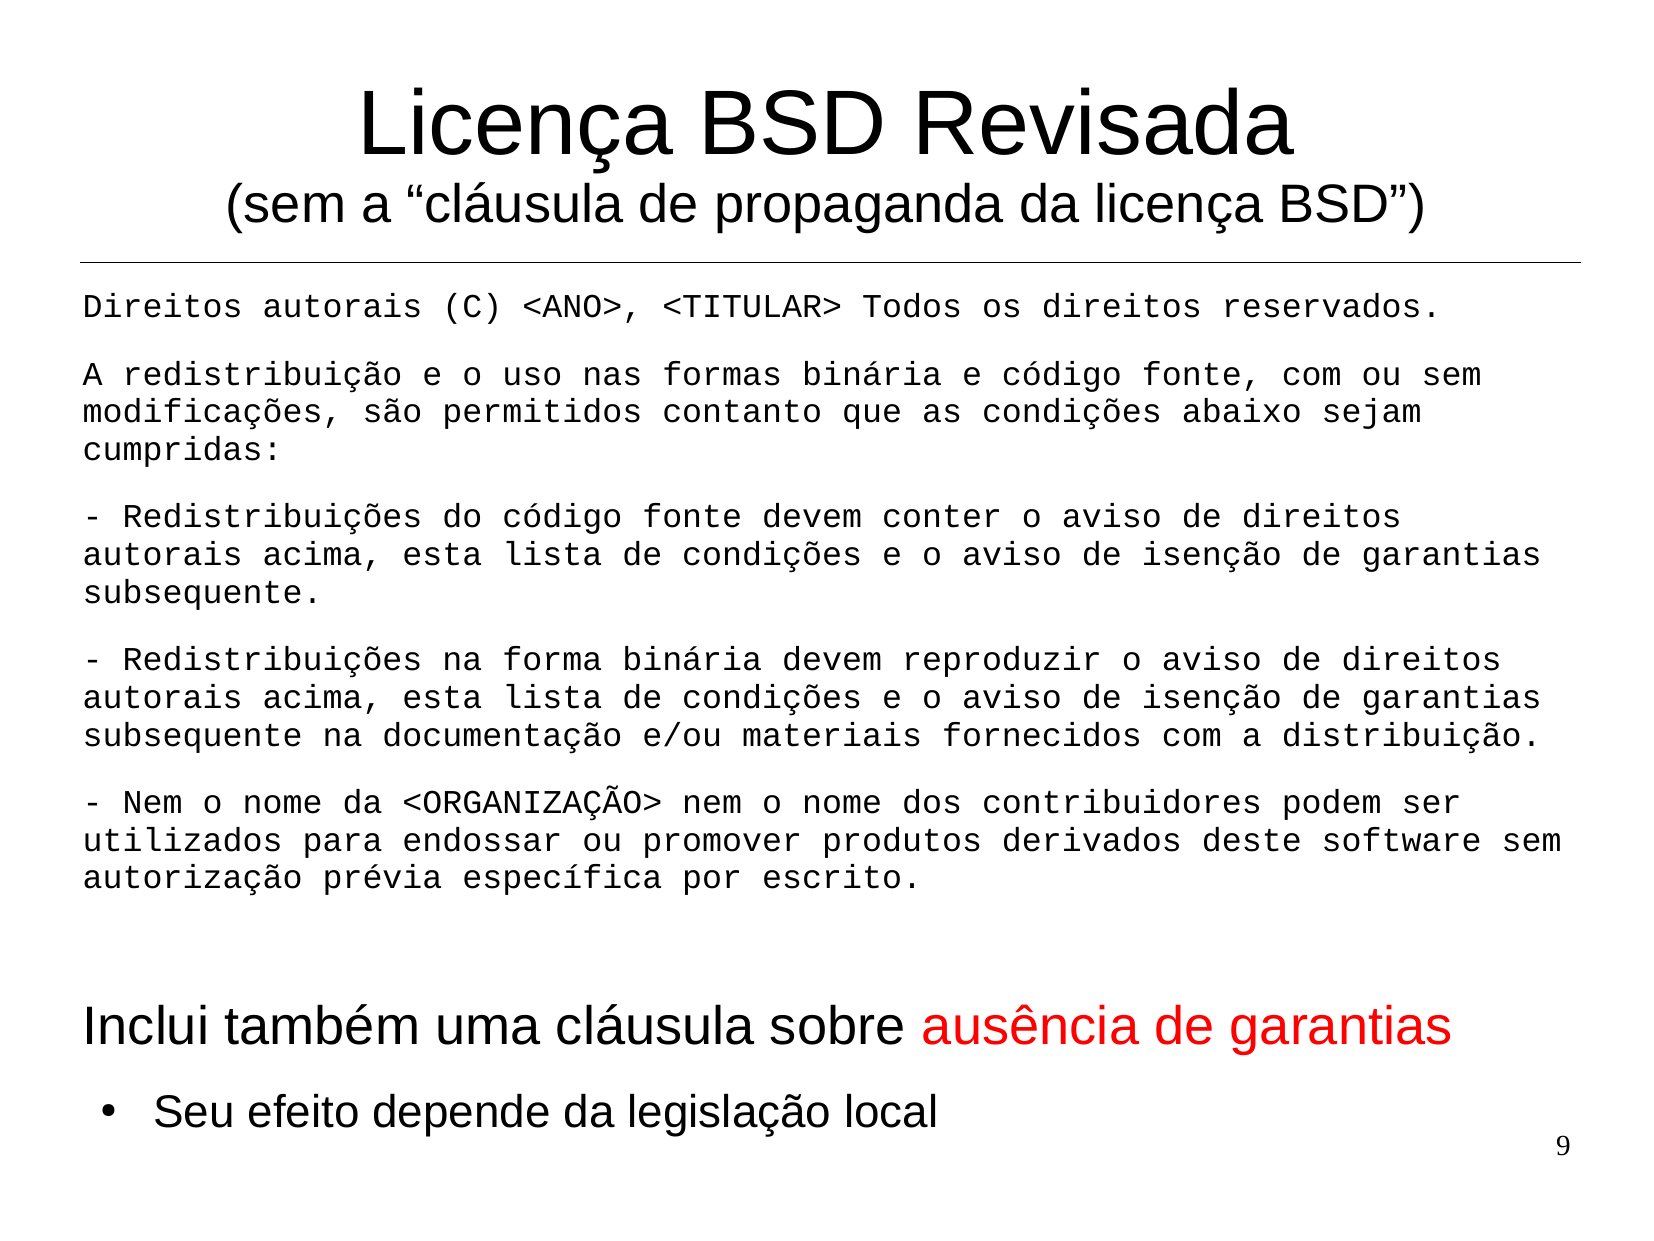

# Licença BSD Revisada (sem a “cláusula de propaganda da licença BSD”)
Direitos autorais (C) <ANO>, <TITULAR> Todos os direitos reservados.
A redistribuição e o uso nas formas binária e código fonte, com ou sem modificações, são permitidos contanto que as condições abaixo sejam cumpridas:
- Redistribuições do código fonte devem conter o aviso de direitos autorais acima, esta lista de condições e o aviso de isenção de garantias subsequente.
- Redistribuições na forma binária devem reproduzir o aviso de direitos autorais acima, esta lista de condições e o aviso de isenção de garantias subsequente na documentação e/ou materiais fornecidos com a distribuição.
- Nem o nome da <ORGANIZAÇÃO> nem o nome dos contribuidores podem ser utilizados para endossar ou promover produtos derivados deste software sem autorização prévia específica por escrito.
Inclui também uma cláusula sobre ausência de garantias
Seu efeito depende da legislação local
9